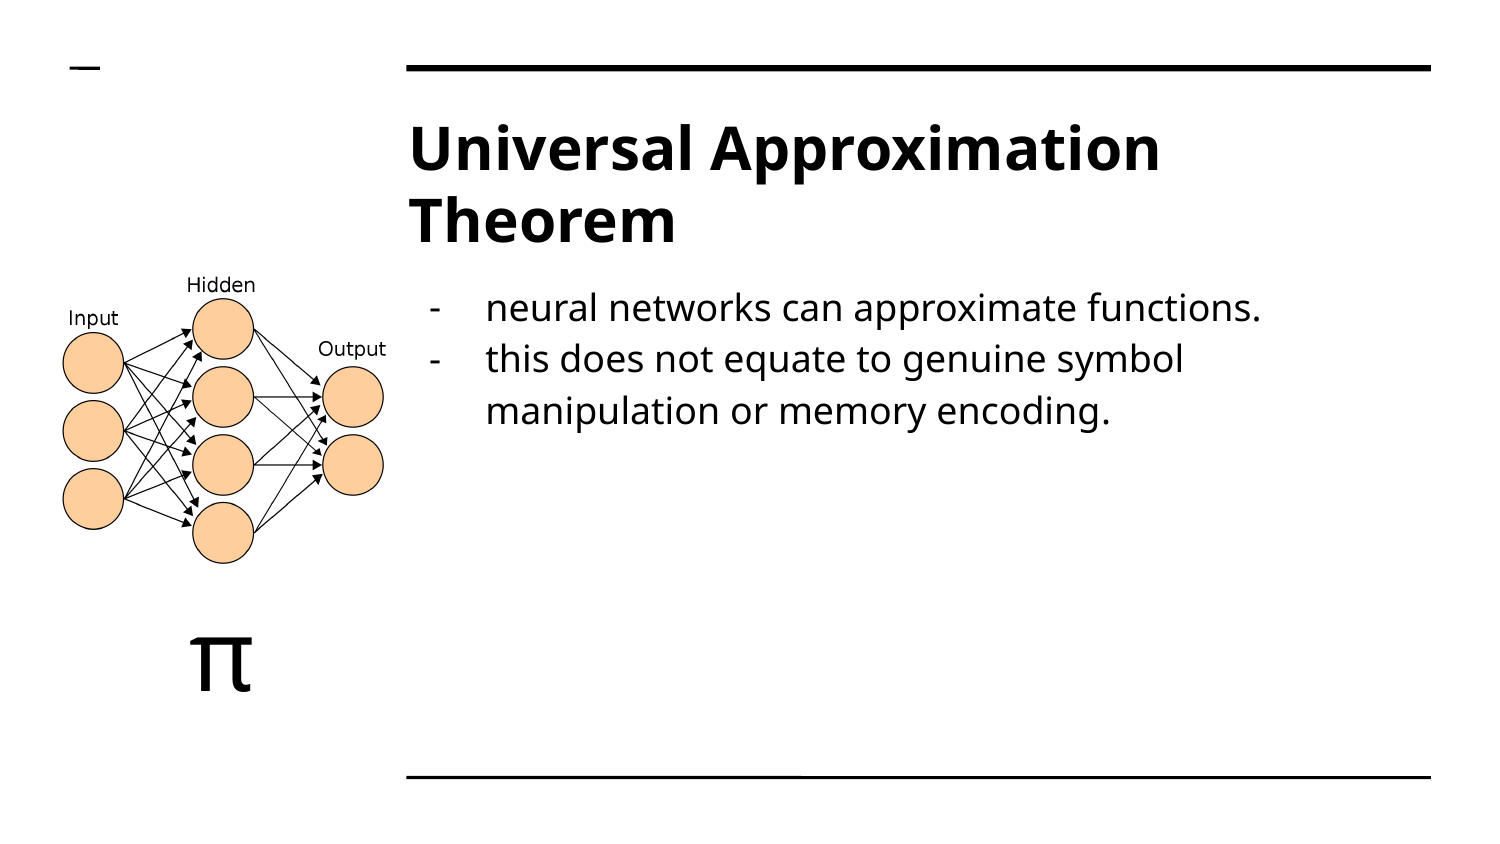

# Universal Approximation Theorem
neural networks can approximate functions.
this does not equate to genuine symbol manipulation or memory encoding​.
π